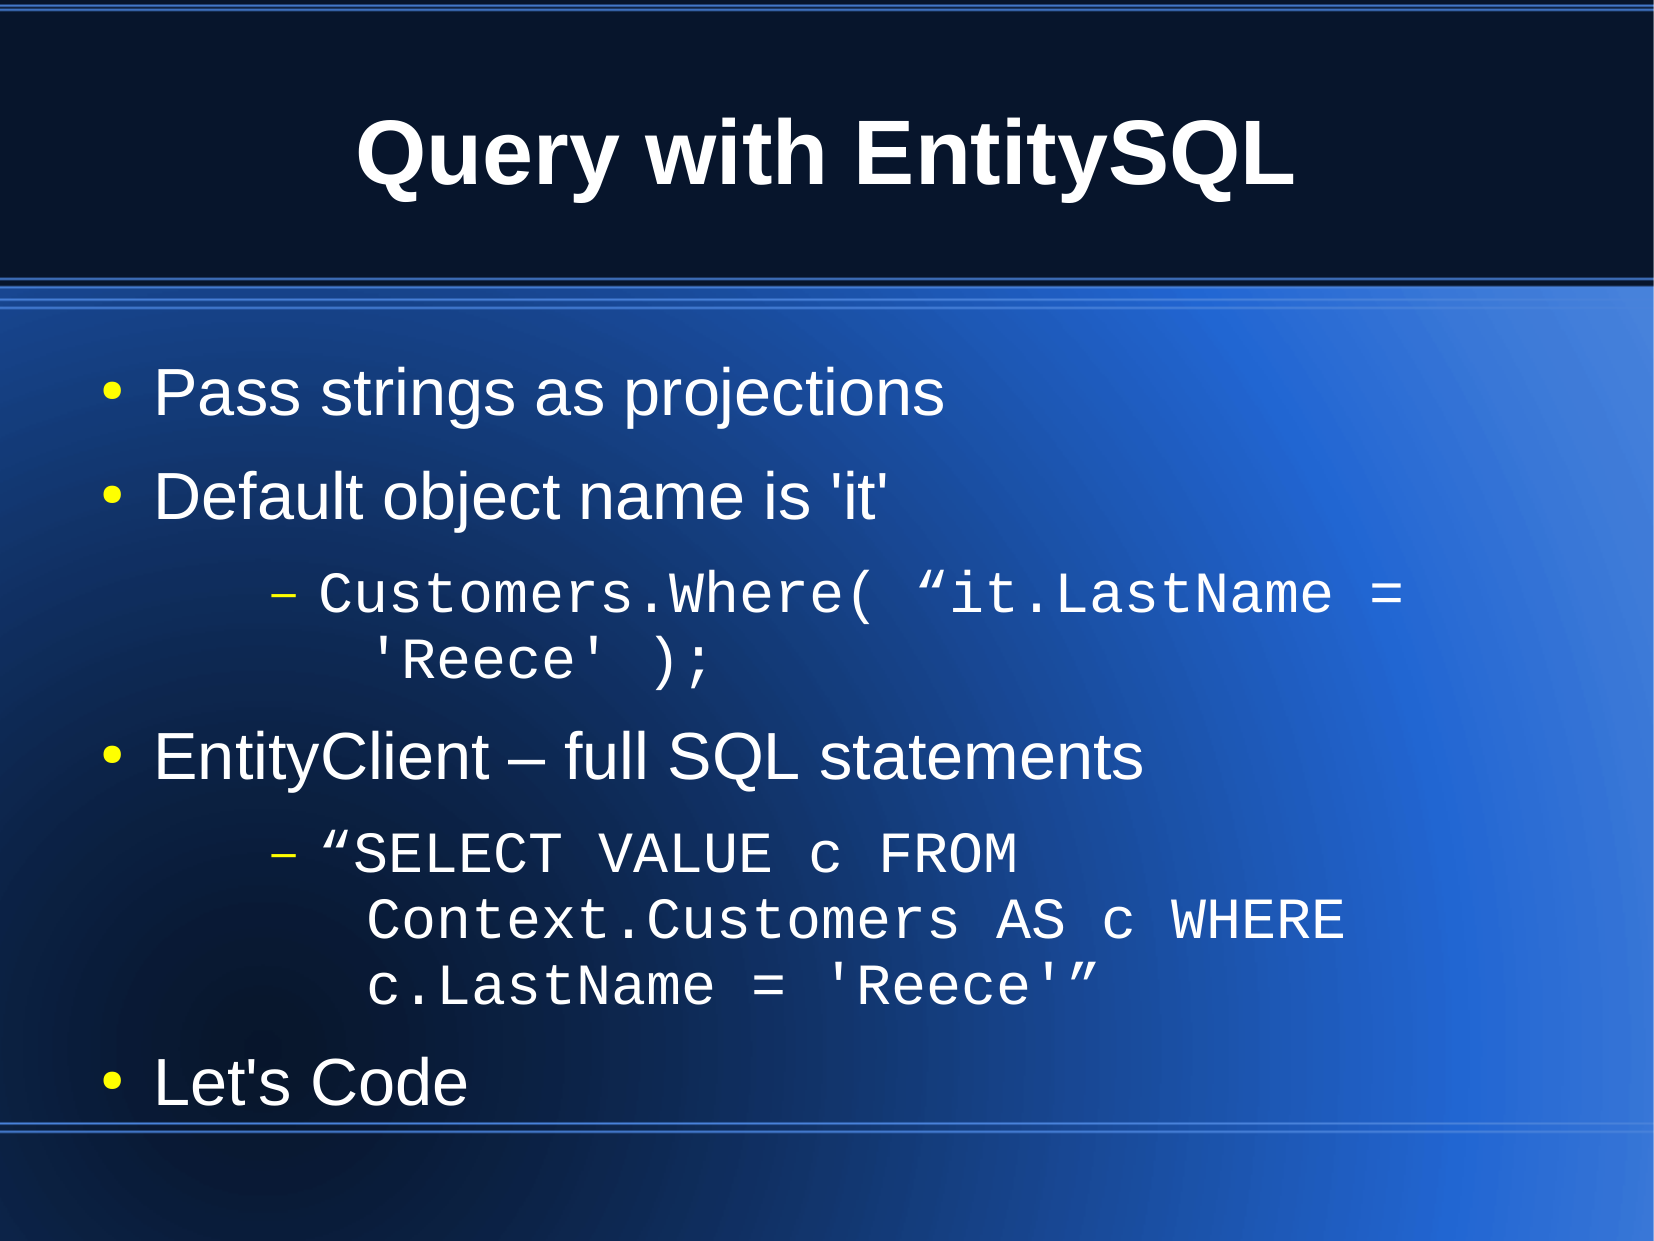

# Query with EntitySQL
Pass strings as projections
Default object name is 'it'
Customers.Where( “it.LastName = 'Reece' );
EntityClient – full SQL statements
“SELECT VALUE c FROM Context.Customers AS c WHERE c.LastName = 'Reece'”
Let's Code